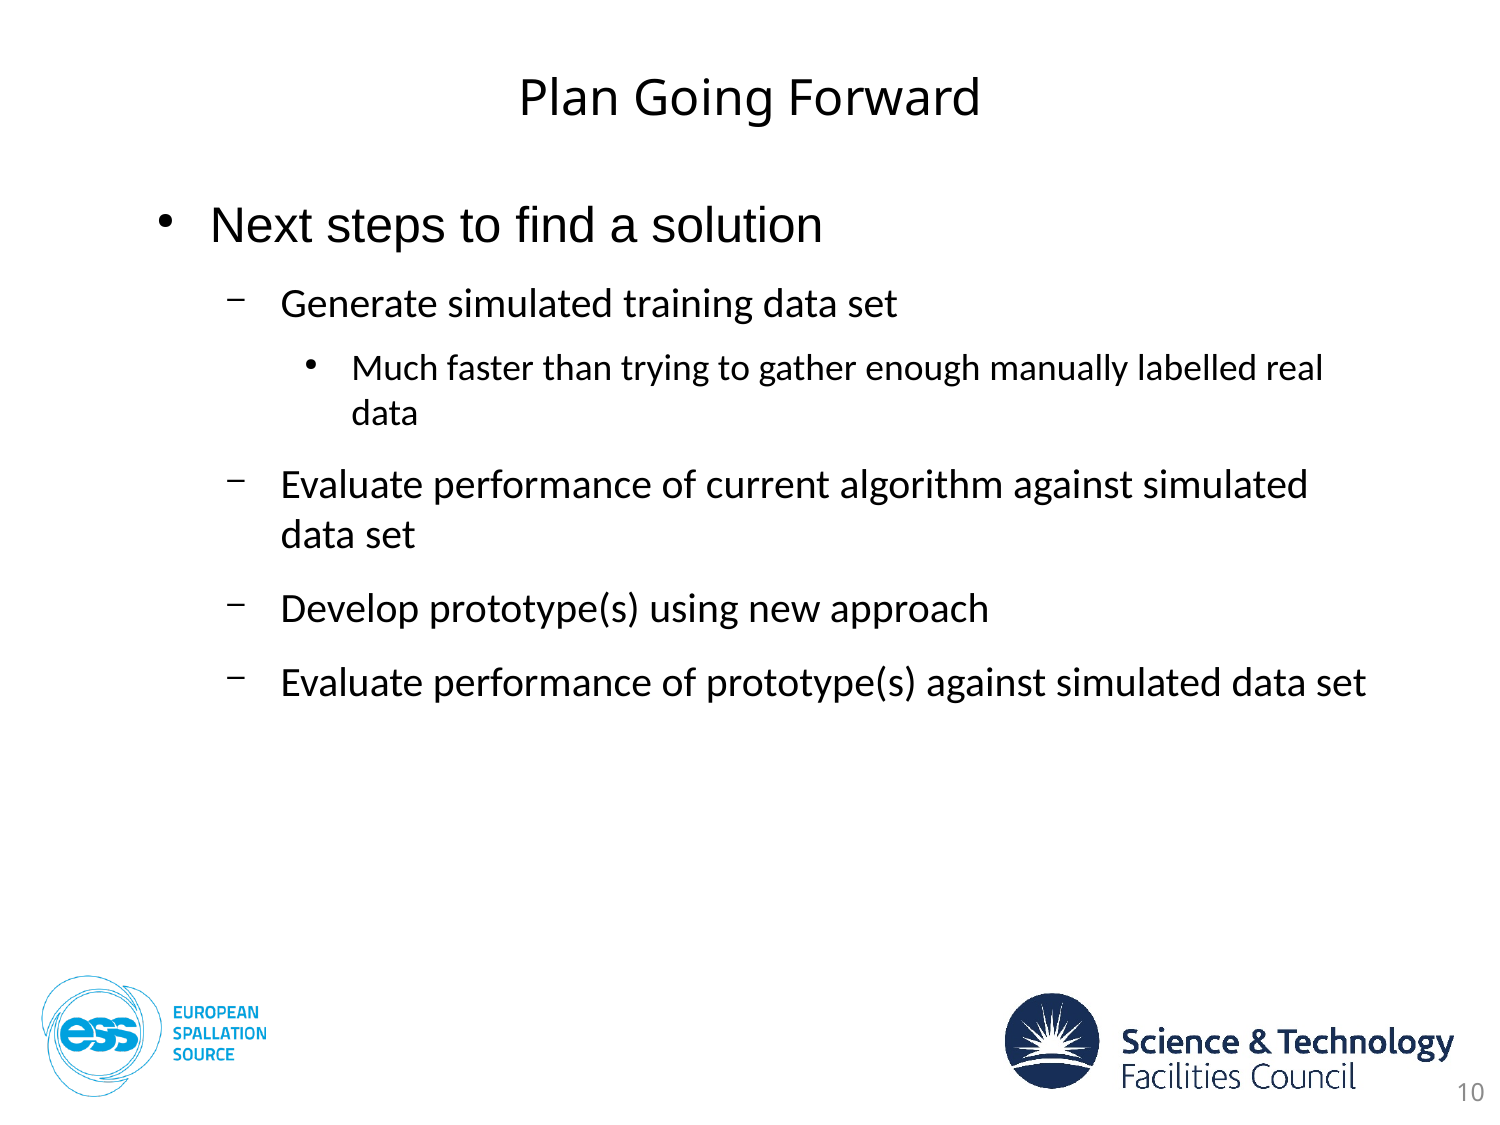

# Plan Going Forward
Next steps to find a solution
Generate simulated training data set
Much faster than trying to gather enough manually labelled real data
Evaluate performance of current algorithm against simulated data set
Develop prototype(s) using new approach
Evaluate performance of prototype(s) against simulated data set